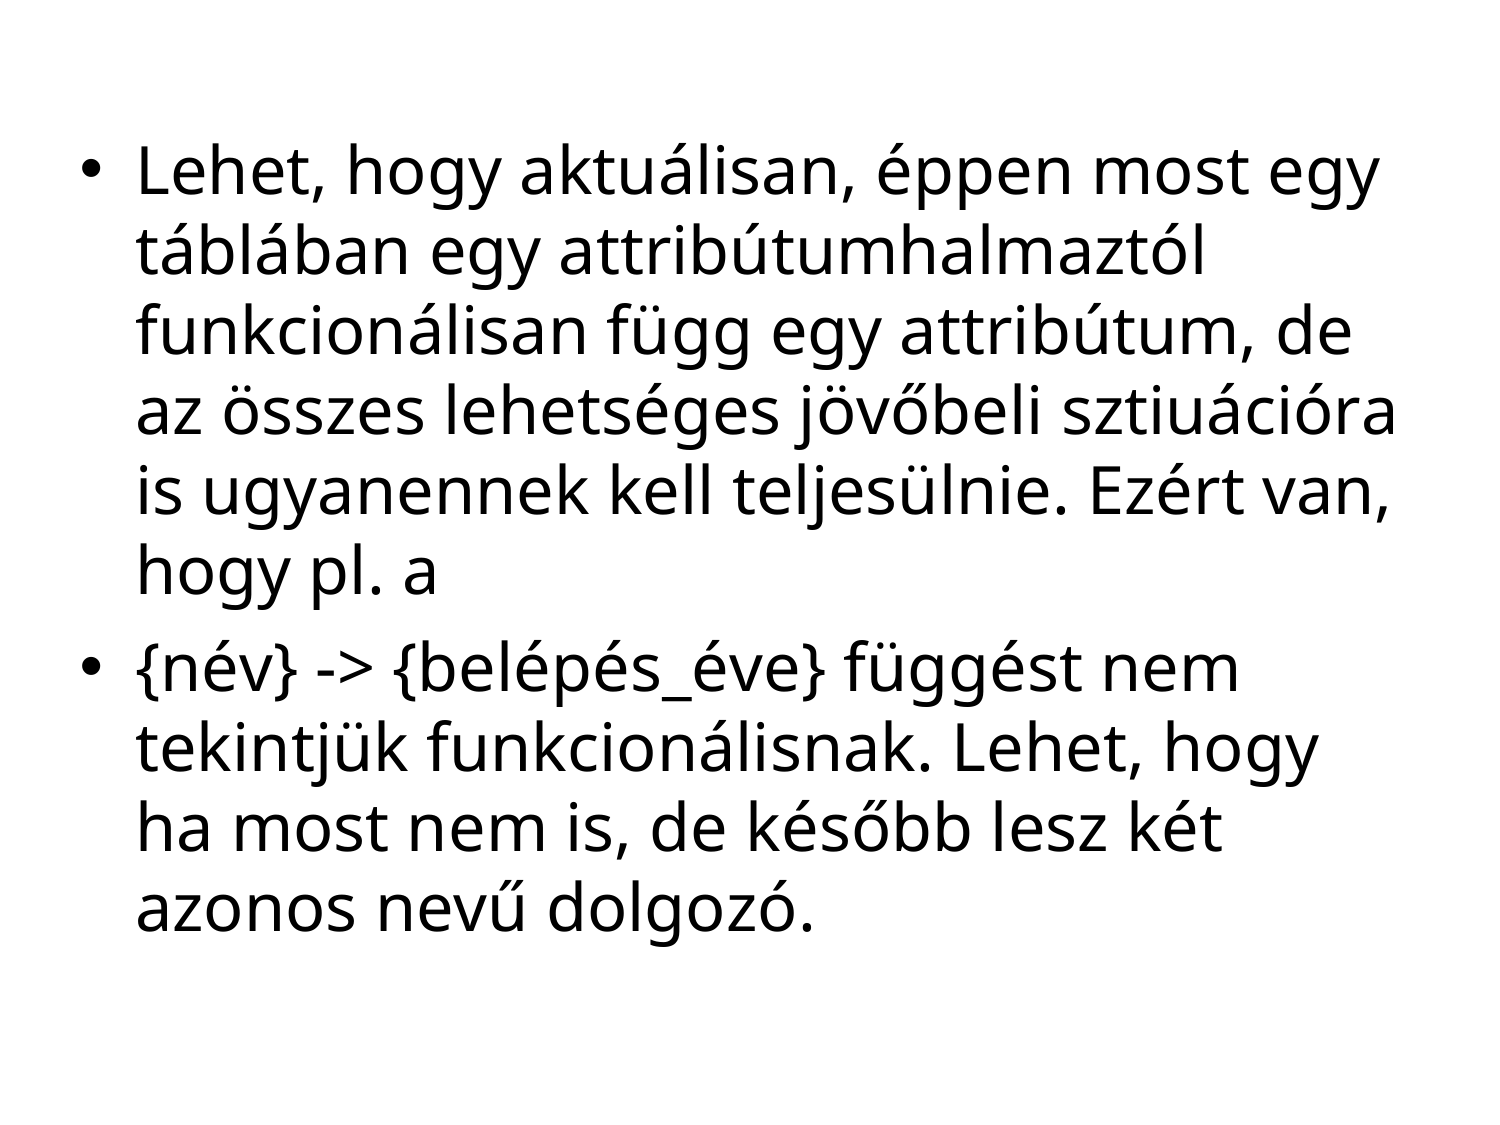

#
Lehet, hogy aktuálisan, éppen most egy táblában egy attribútumhalmaztól funkcionálisan függ egy attribútum, de az összes lehetséges jövőbeli sztiuációra is ugyanennek kell teljesülnie. Ezért van, hogy pl. a
{név} -> {belépés_éve} függést nem tekintjük funkcionálisnak. Lehet, hogy ha most nem is, de később lesz két azonos nevű dolgozó.